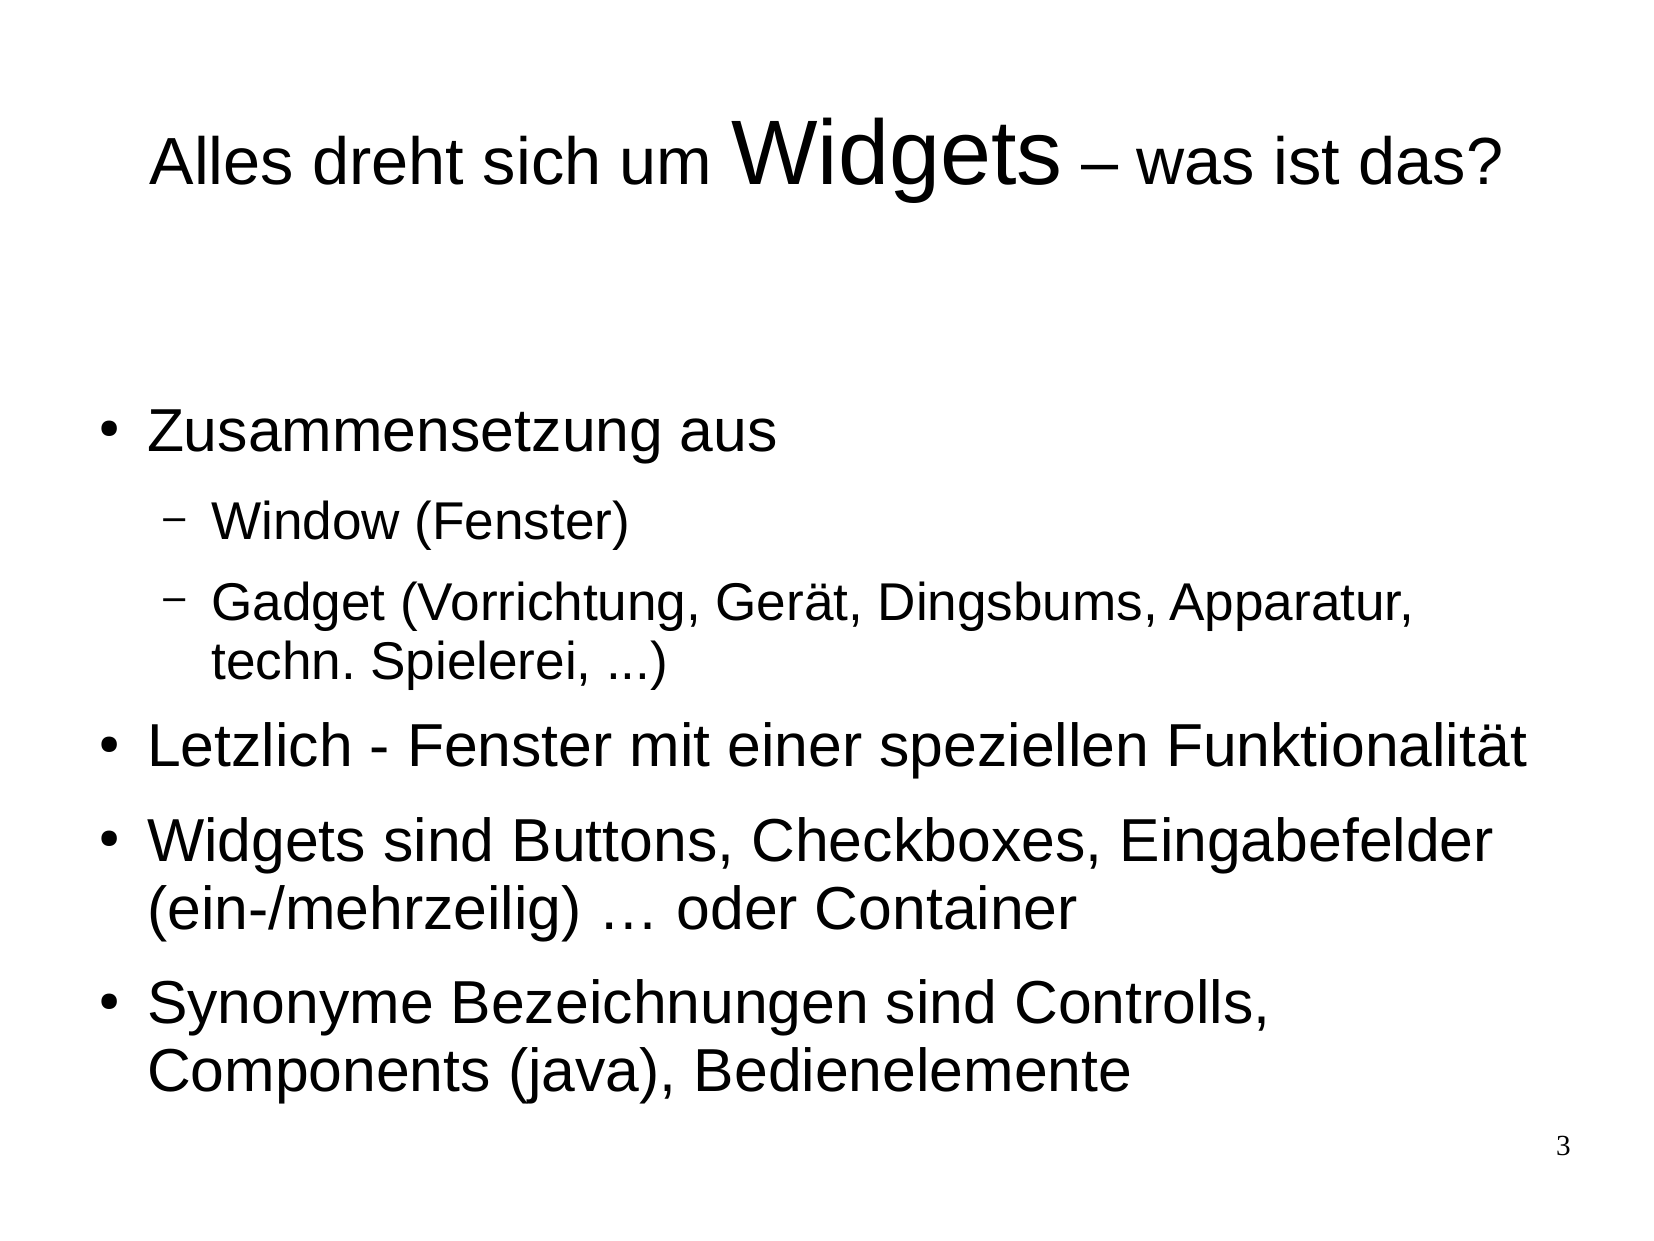

# Alles dreht sich um Widgets – was ist das?
Zusammensetzung aus
Window (Fenster)
Gadget (Vorrichtung, Gerät, Dingsbums, Apparatur, techn. Spielerei, ...)
Letzlich - Fenster mit einer speziellen Funktionalität
Widgets sind Buttons, Checkboxes, Eingabefelder (ein-/mehrzeilig) … oder Container
Synonyme Bezeichnungen sind Controlls, Components (java), Bedienelemente
3